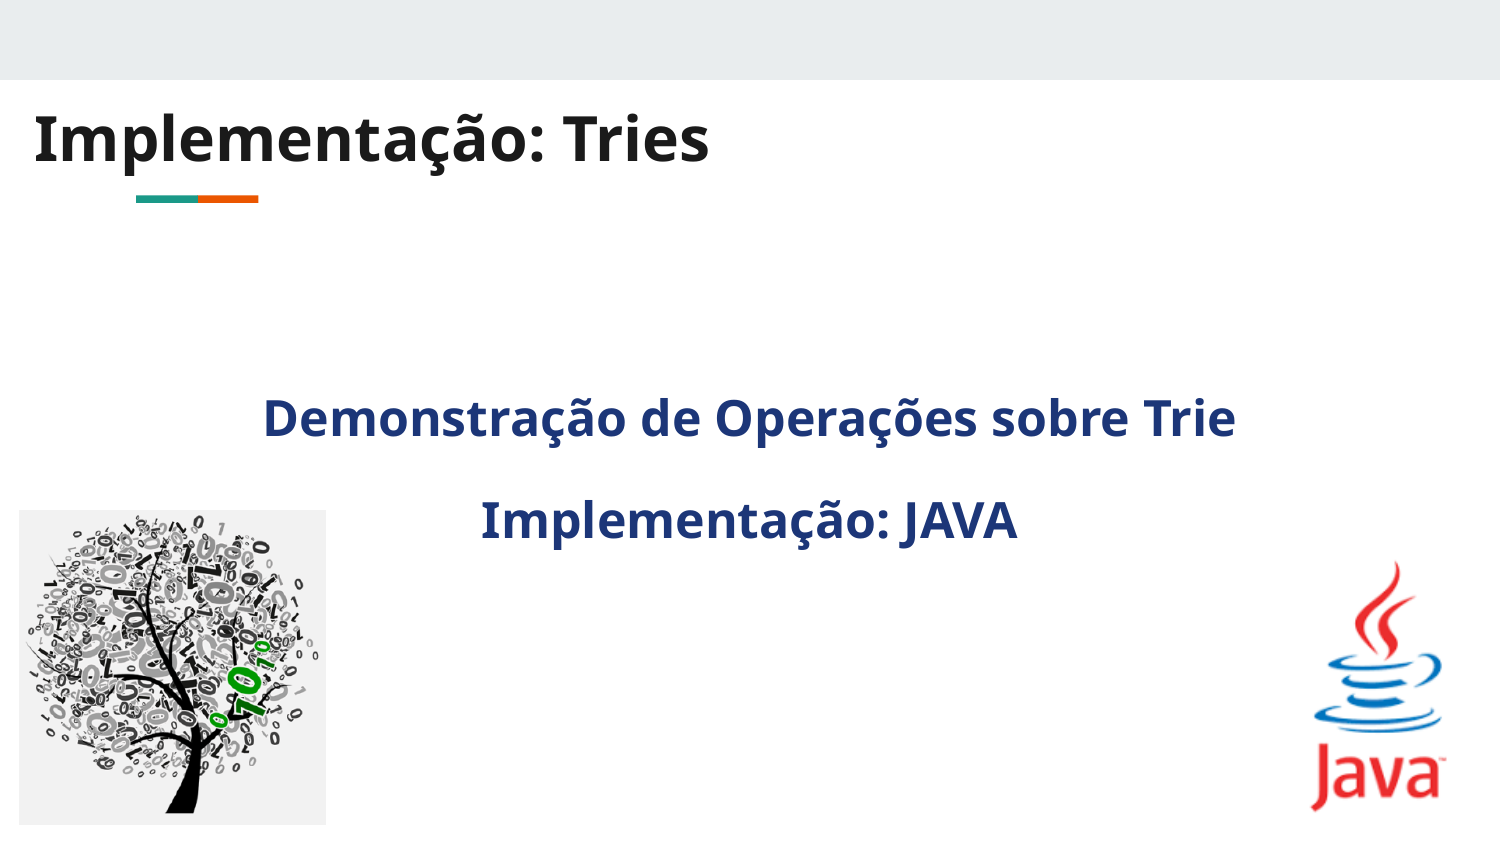

# Implementação: Tries
Demonstração de Operações sobre Trie
Implementação: JAVA